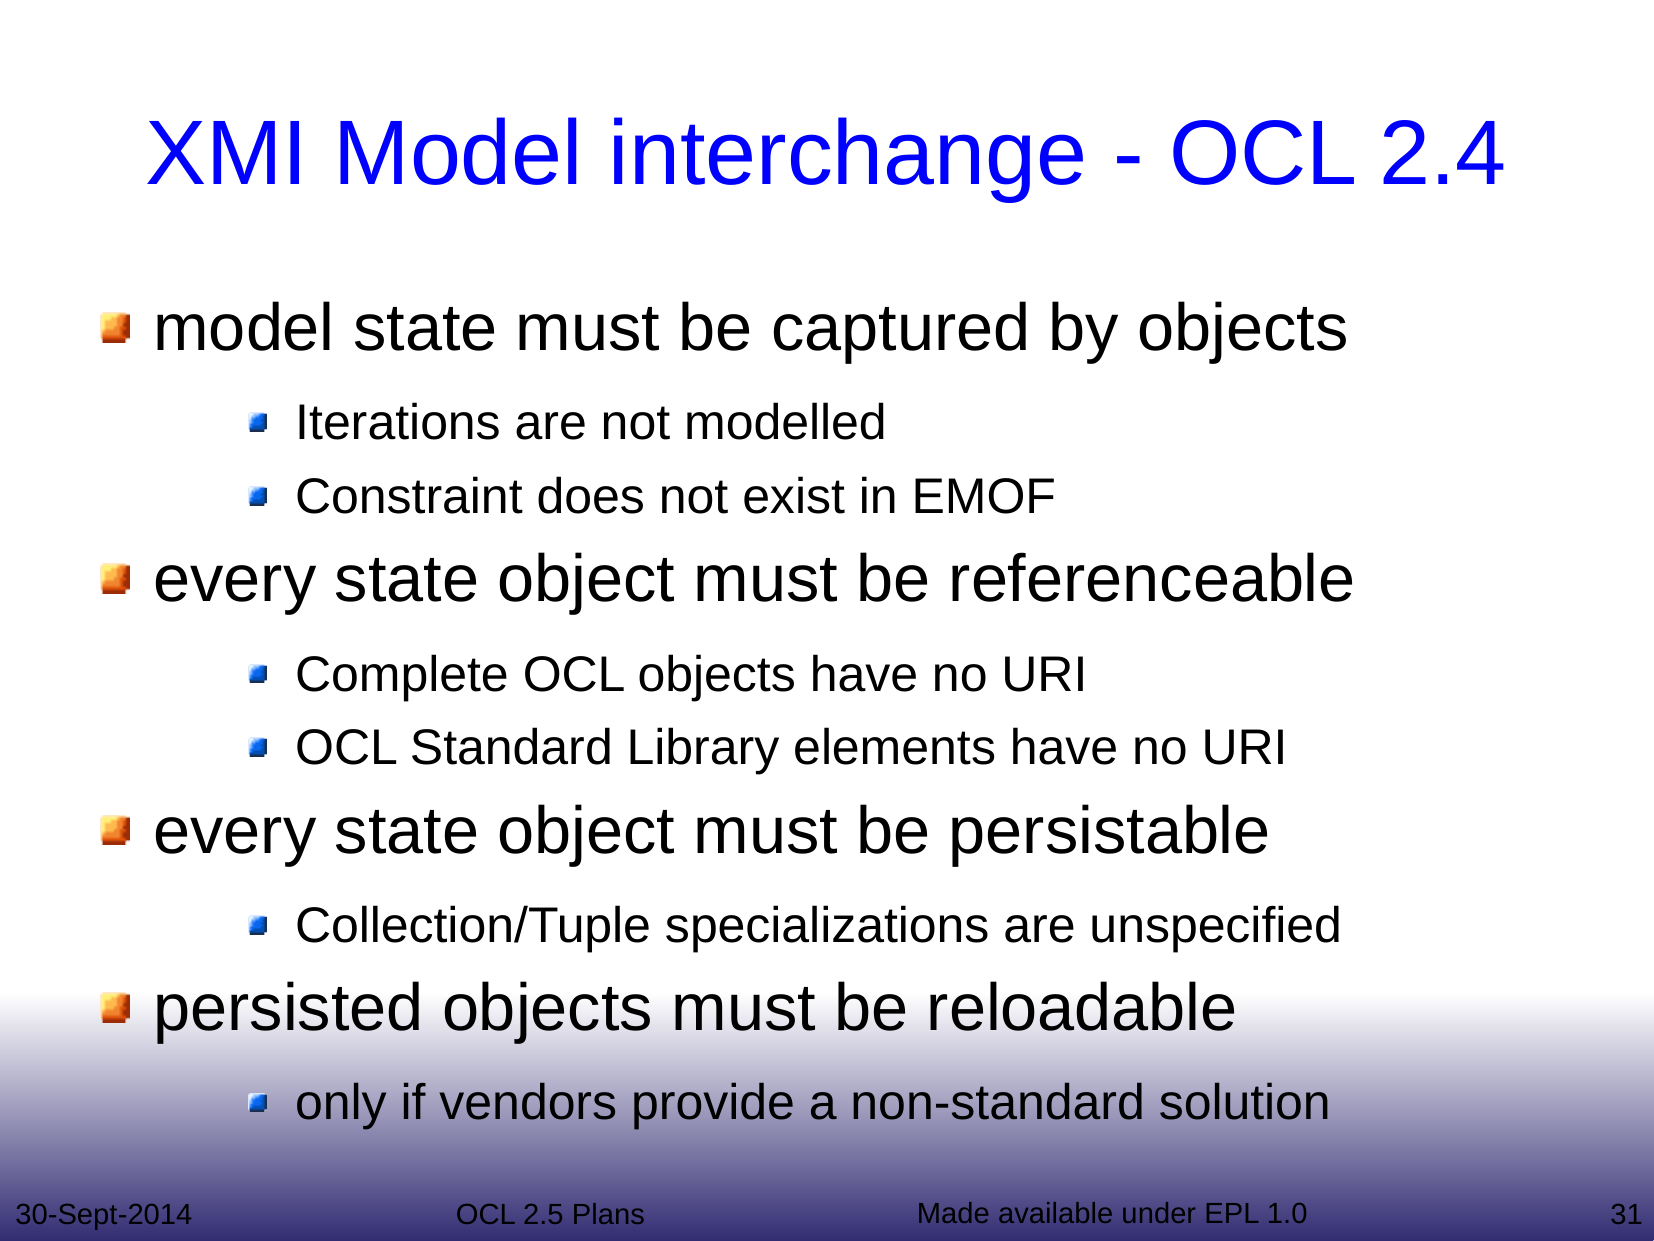

# XMI Model interchange - OCL 2.4
model state must be captured by objects
Iterations are not modelled
Constraint does not exist in EMOF
every state object must be referenceable
Complete OCL objects have no URI
OCL Standard Library elements have no URI
every state object must be persistable
Collection/Tuple specializations are unspecified
persisted objects must be reloadable
only if vendors provide a non-standard solution
30-Sept-2014
OCL 2.5 Plans
31